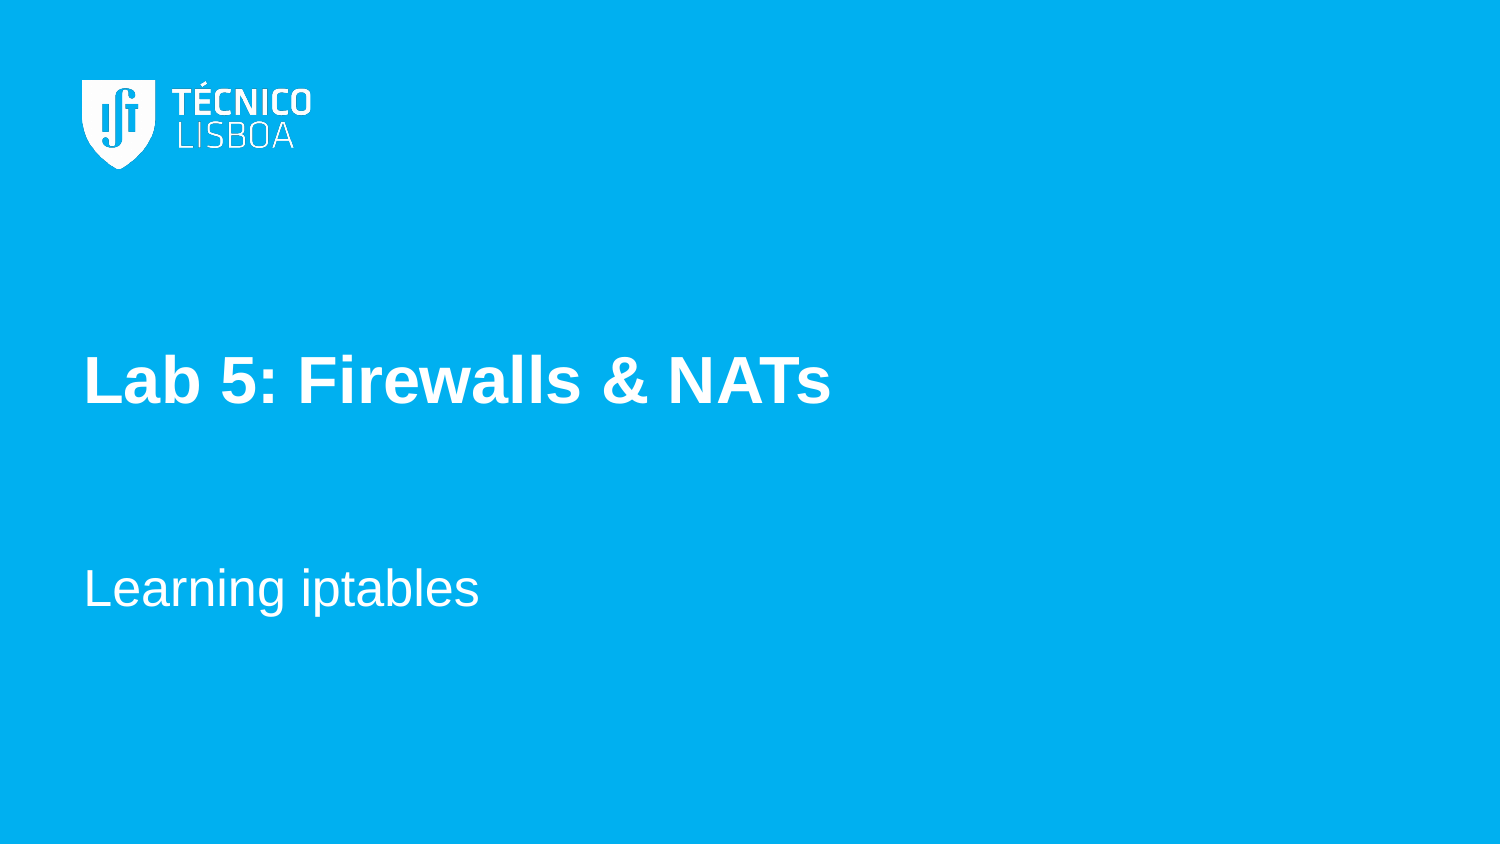

# Lab 5: Firewalls & NATs
Learning iptables